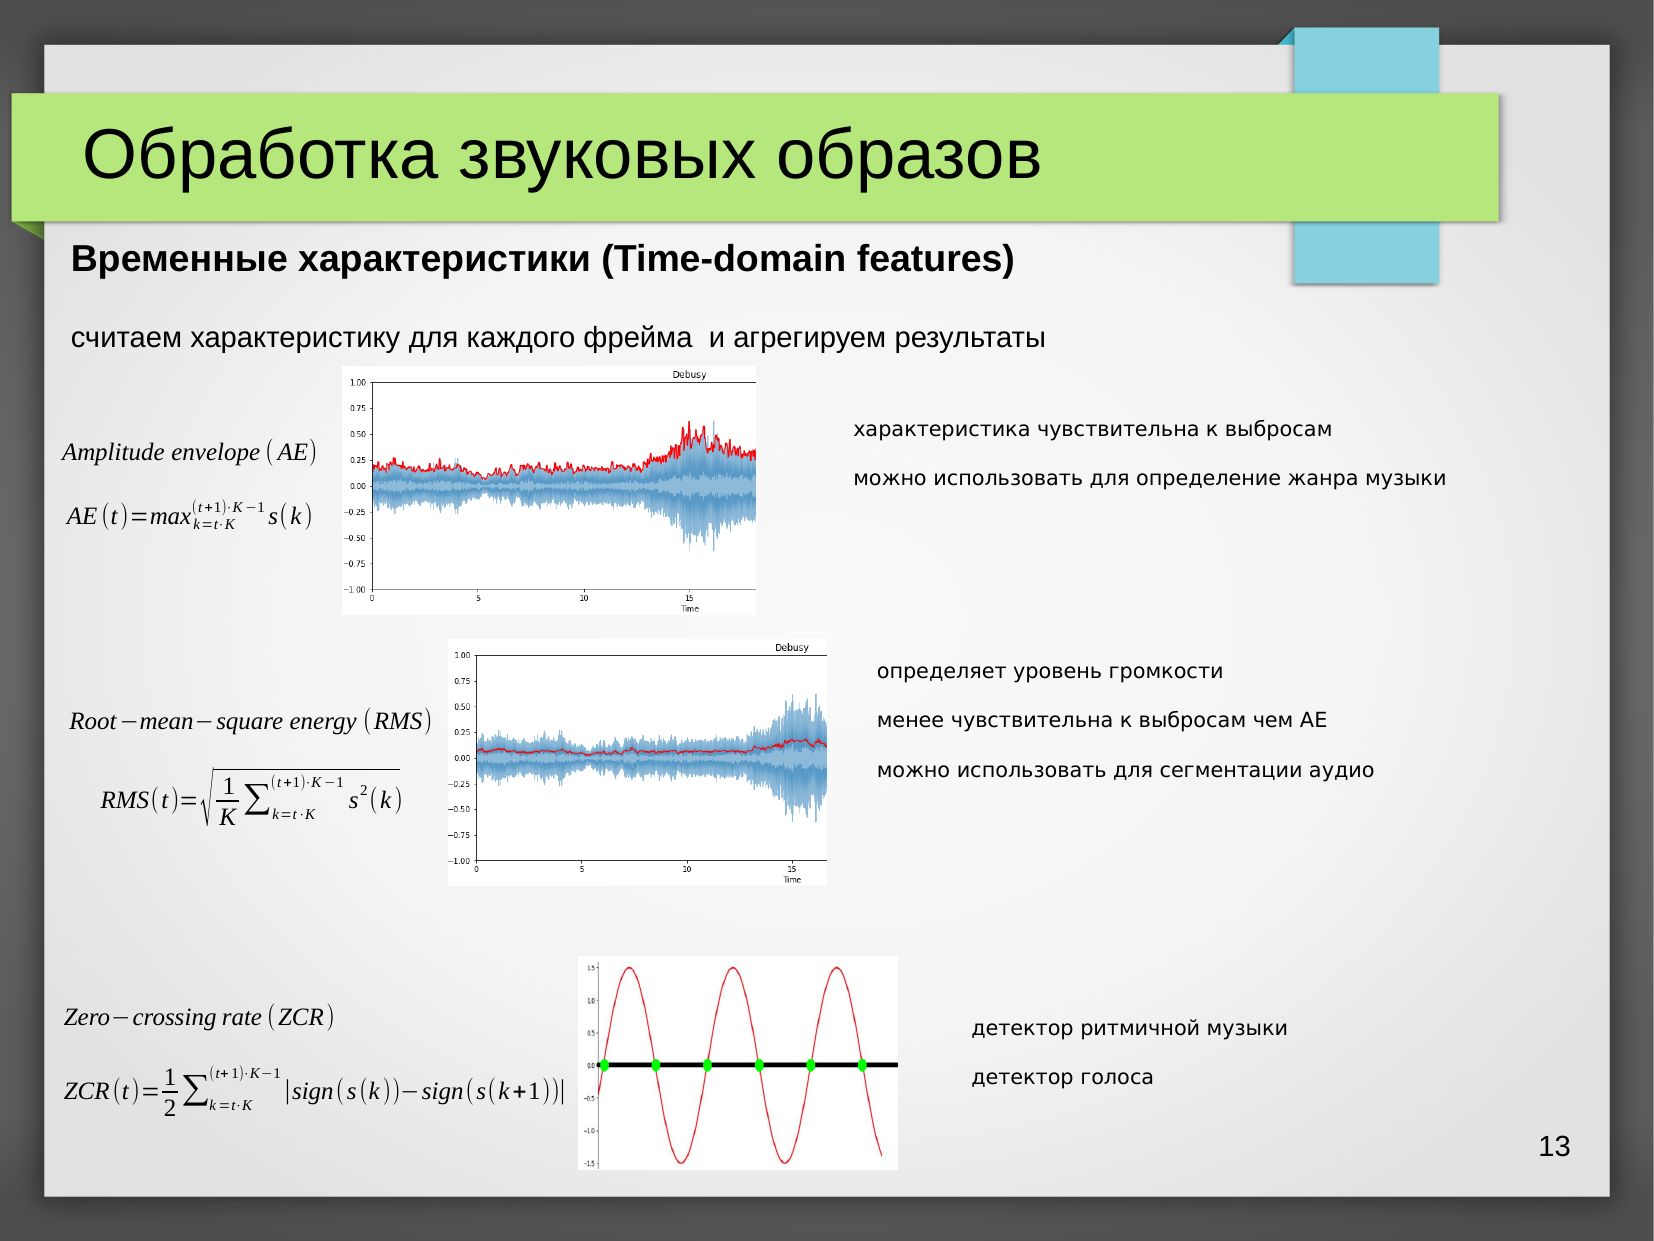

# Обработка звуковых образов
Временные характеристики (Time-domain features)
считаем характеристику для каждого фрейма и агрегируем результаты
характеристика чувствительна к выбросам
можно использовать для определение жанра музыки
определяет уровень громкости
менее чувствительна к выбросам чем AE
можно использовать для сегментации аудио
детектор ритмичной музыки
детектор голоса
13